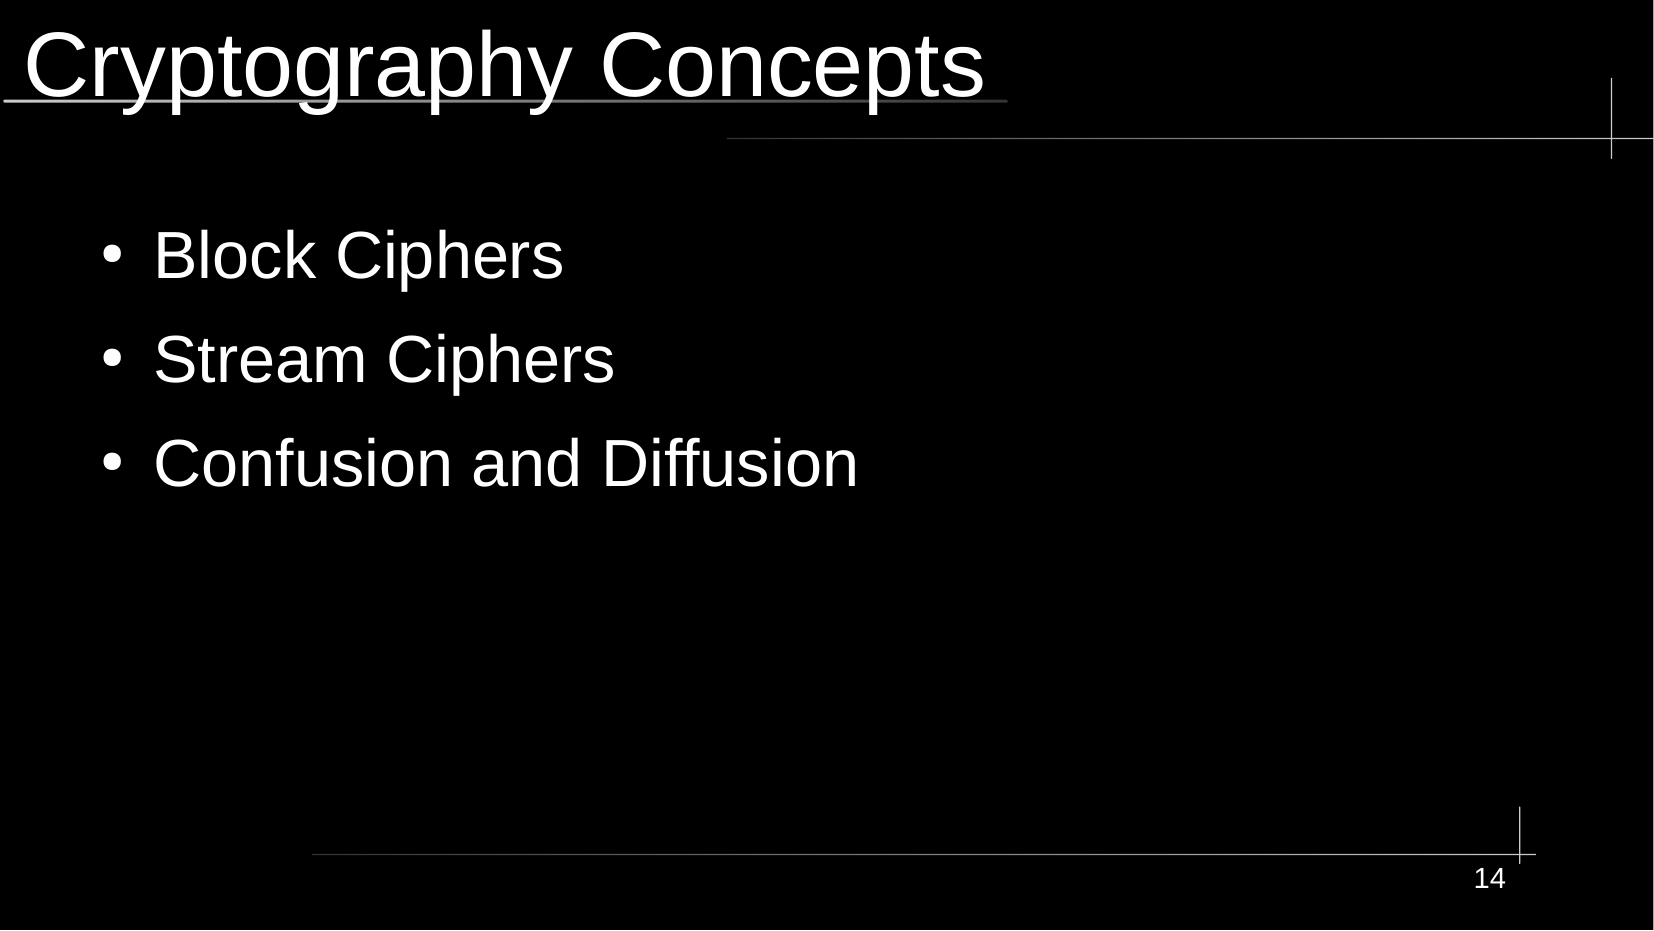

# Cryptography Concepts
Block Ciphers
Stream Ciphers
Confusion and Diffusion
14